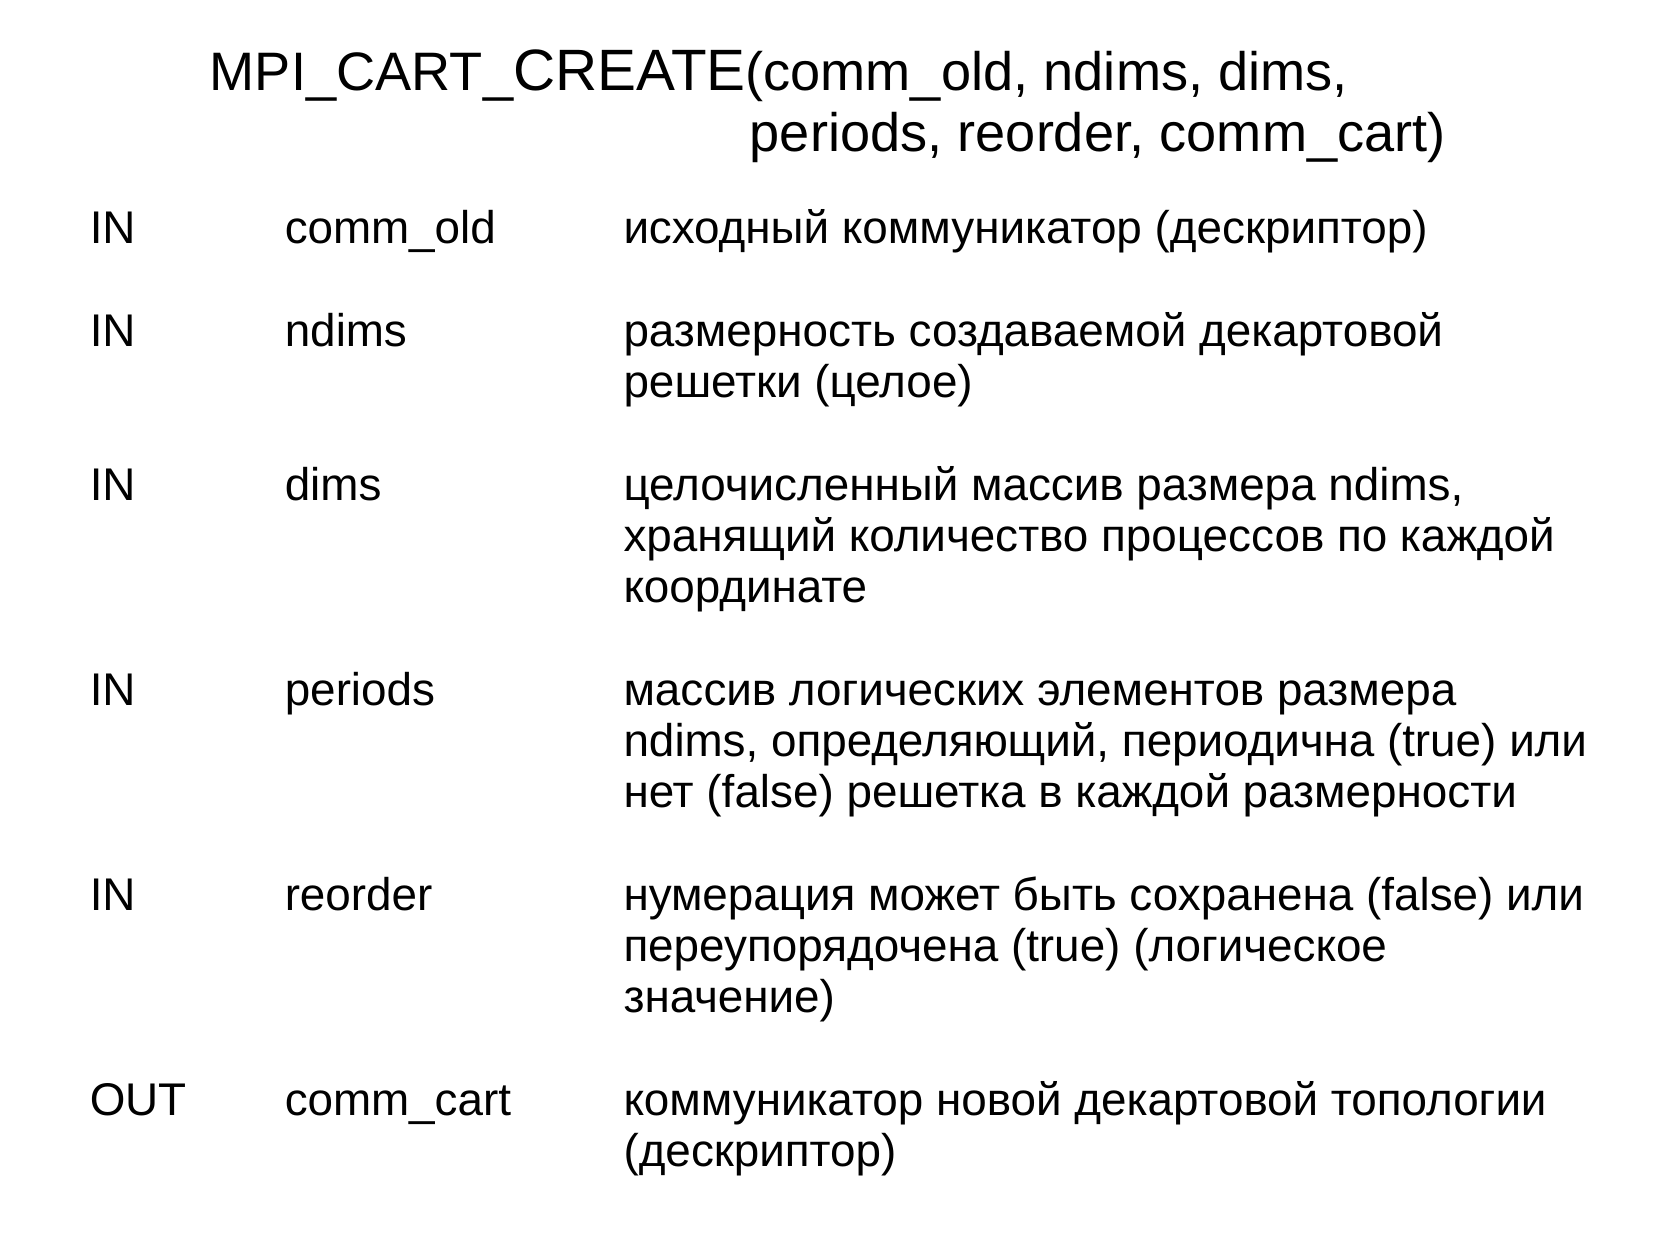

MPI_CART_CREATE(comm_old, ndims, dims,
 periods, reorder, comm_cart)
исходный коммуникатор (дескриптор)
размерность создаваемой декартовой решетки (целое)
целочисленный массив размера ndims, хранящий количество процессов по каждой координате
массив логических элементов размера ndims, определяющий, периодична (true) или нет (false) решетка в каждой размерности
нумерация может быть сохранена (false) или переупорядочена (true) (логическое значение)
коммуникатор новой декартовой топологии (дескриптор)
IN
IN
IN
IN
IN
OUT
comm_old
ndims
dims
periods
reorder
comm_cart